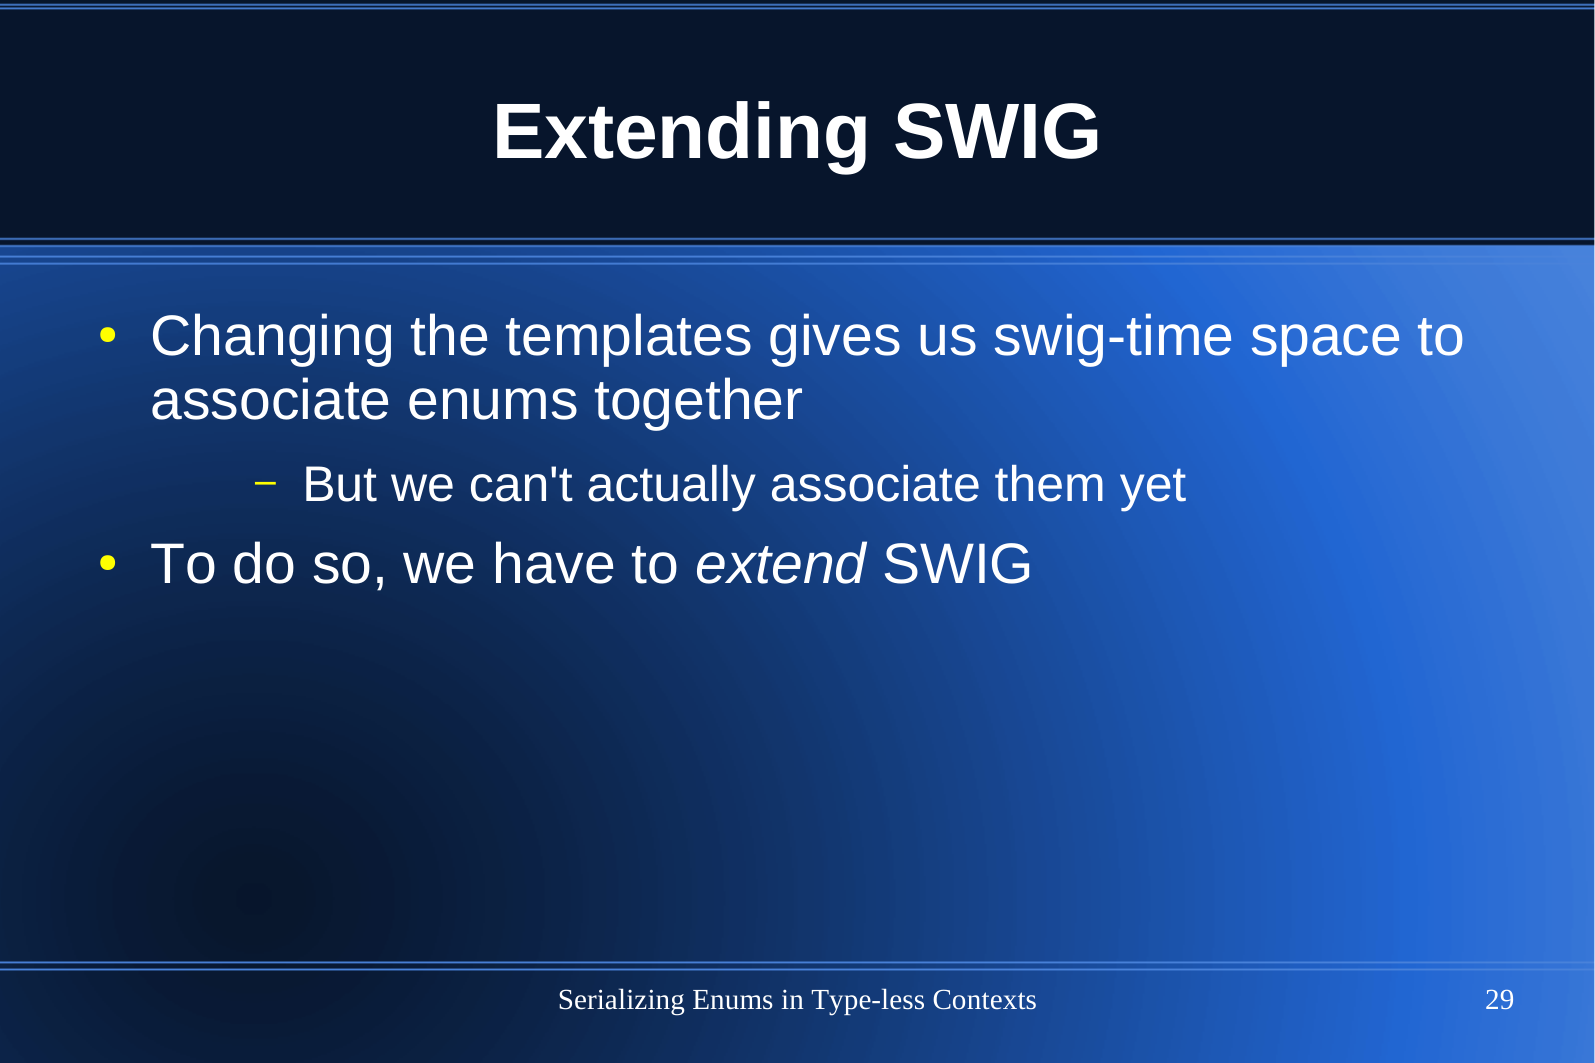

# Extending SWIG
Changing the templates gives us swig-time space to associate enums together
But we can't actually associate them yet
To do so, we have to extend SWIG
Serializing Enums in Type-less Contexts
29